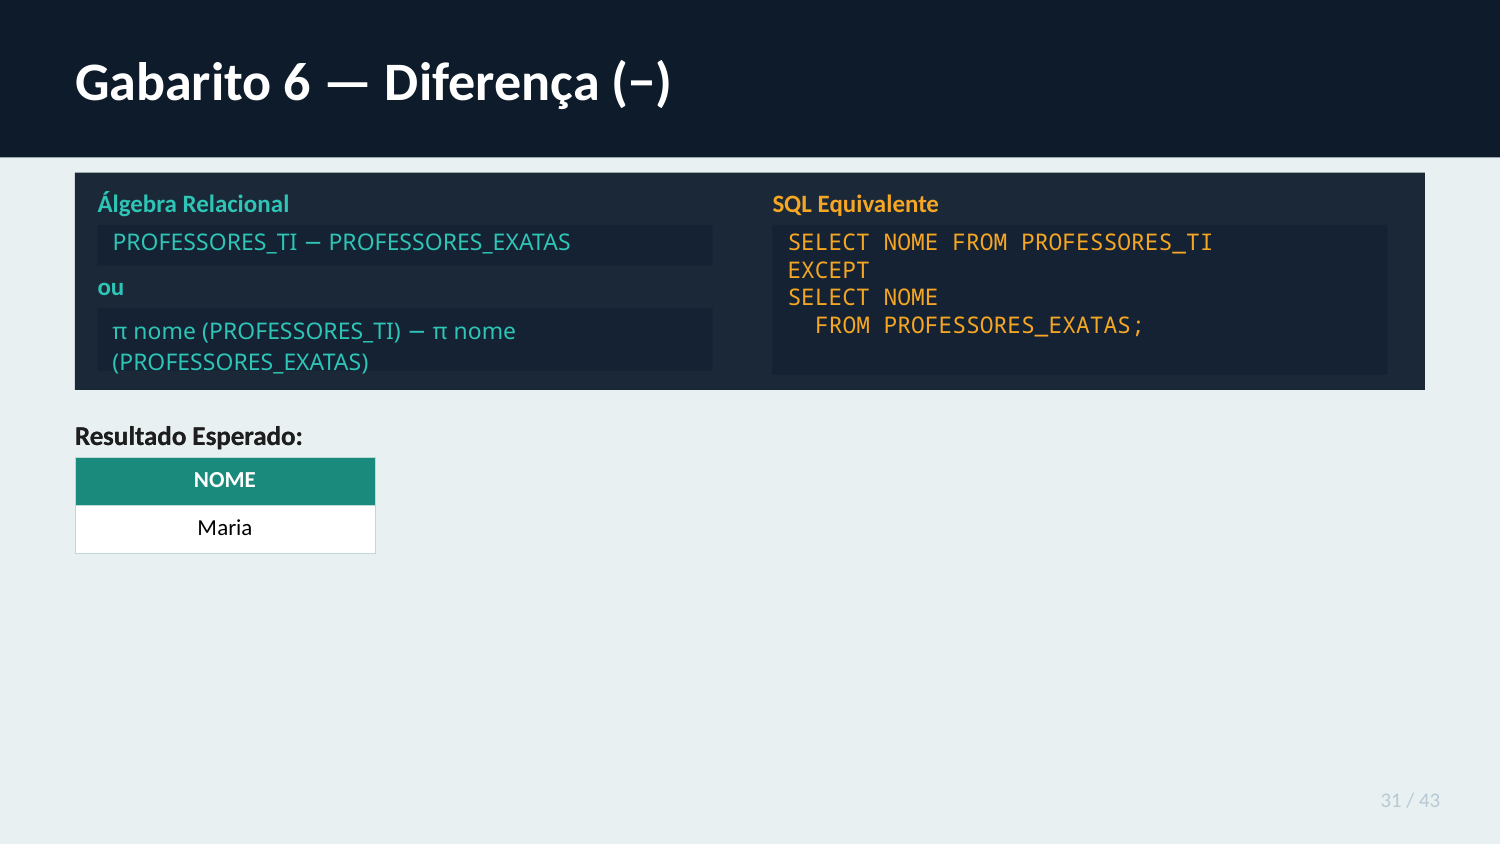

Gabarito 6 — Diferença (−)
Álgebra Relacional
SQL Equivalente
PROFESSORES_TI − PROFESSORES_EXATAS
SELECT NOME FROM PROFESSORES_TI
EXCEPT
SELECT NOME
 FROM PROFESSORES_EXATAS;
ou
π nome (PROFESSORES_TI) − π nome (PROFESSORES_EXATAS)
Resultado Esperado:
Resultado Esperado:
| NOME |
| --- |
| Maria |
31 / 43